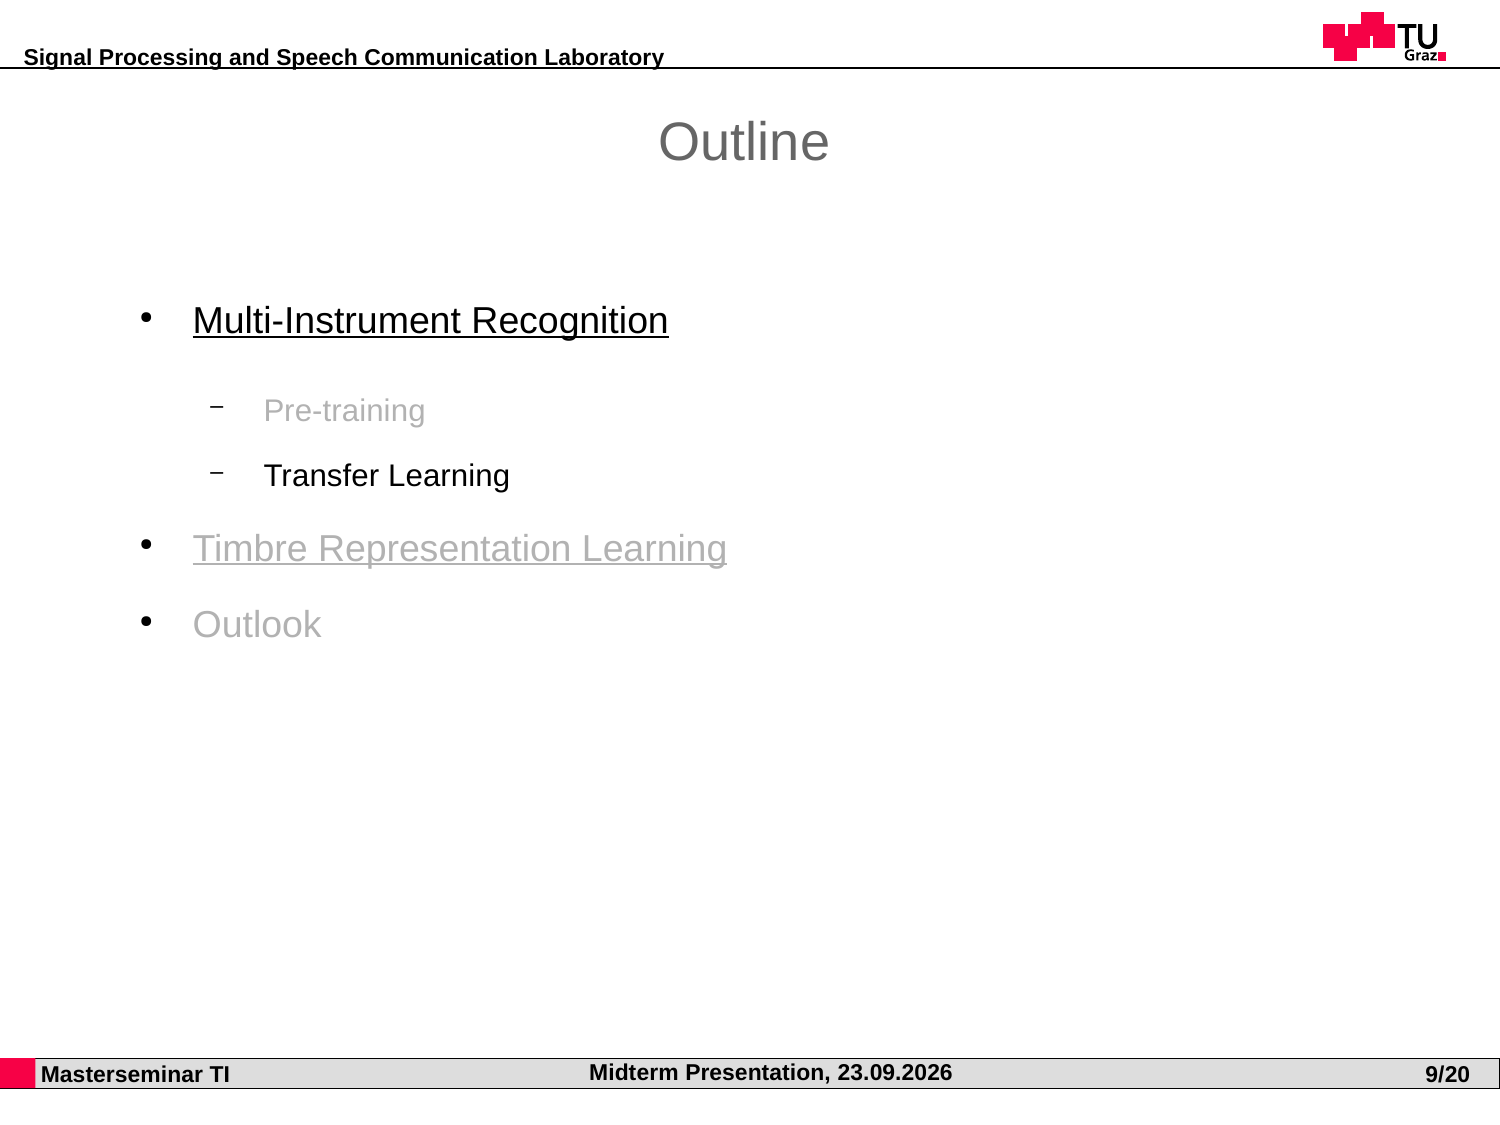

# Outline
Multi-Instrument Recognition
Pre-training
Transfer Learning
Timbre Representation Learning
Outlook